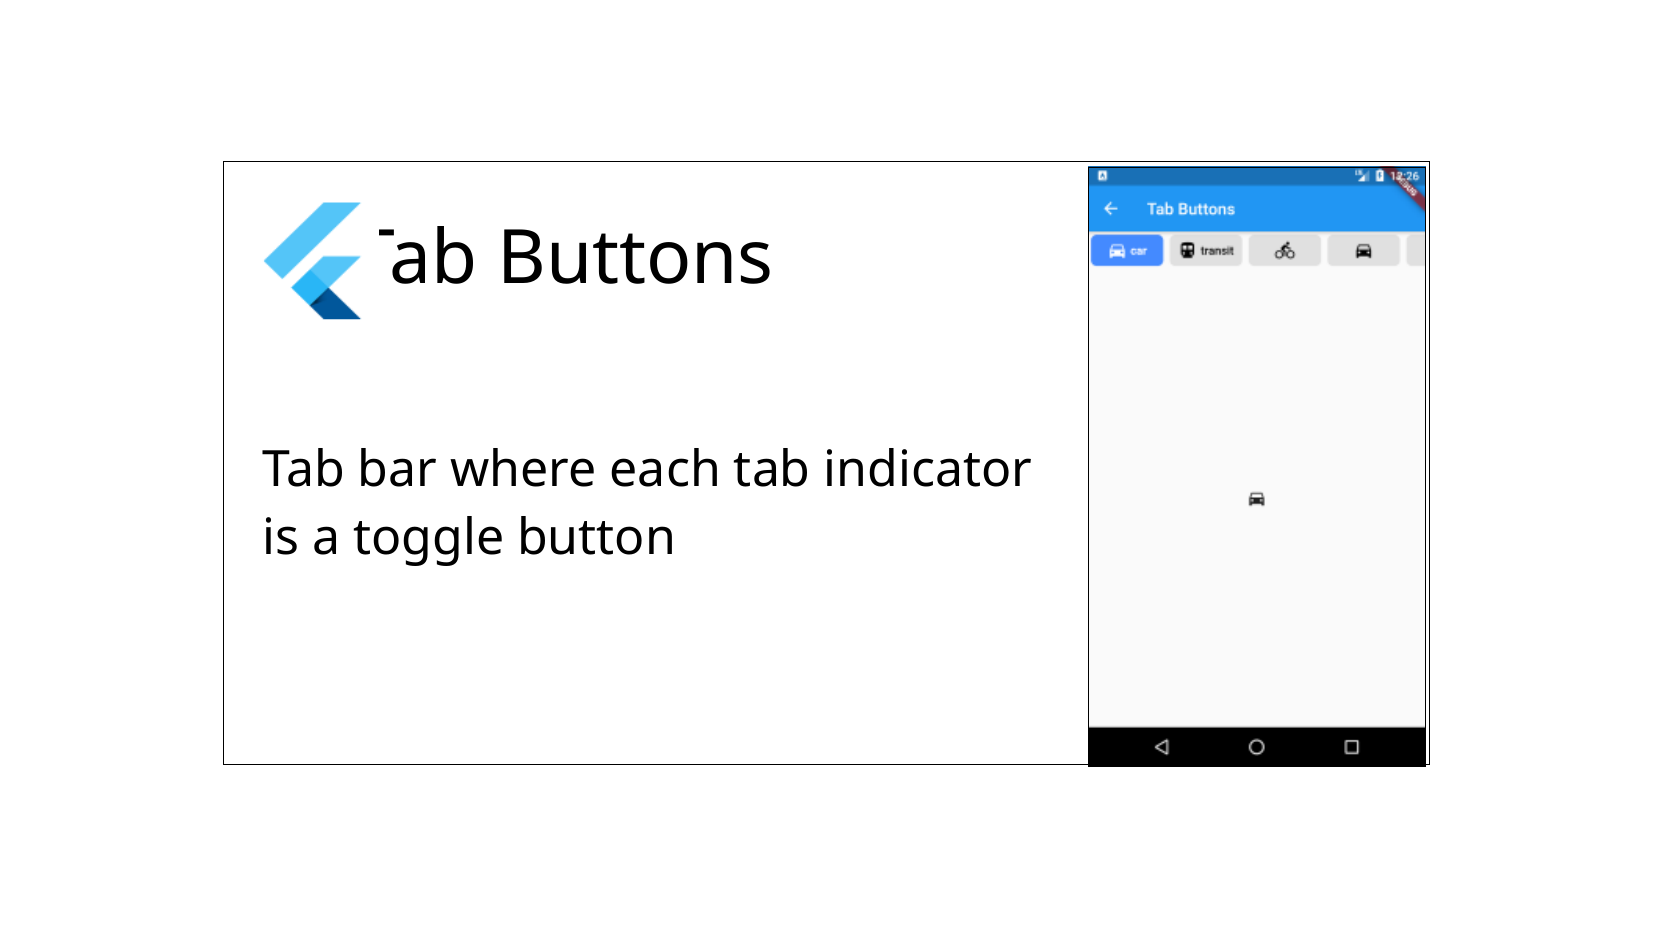

# Tab Buttons
Tab bar where each tab indicator is a toggle button